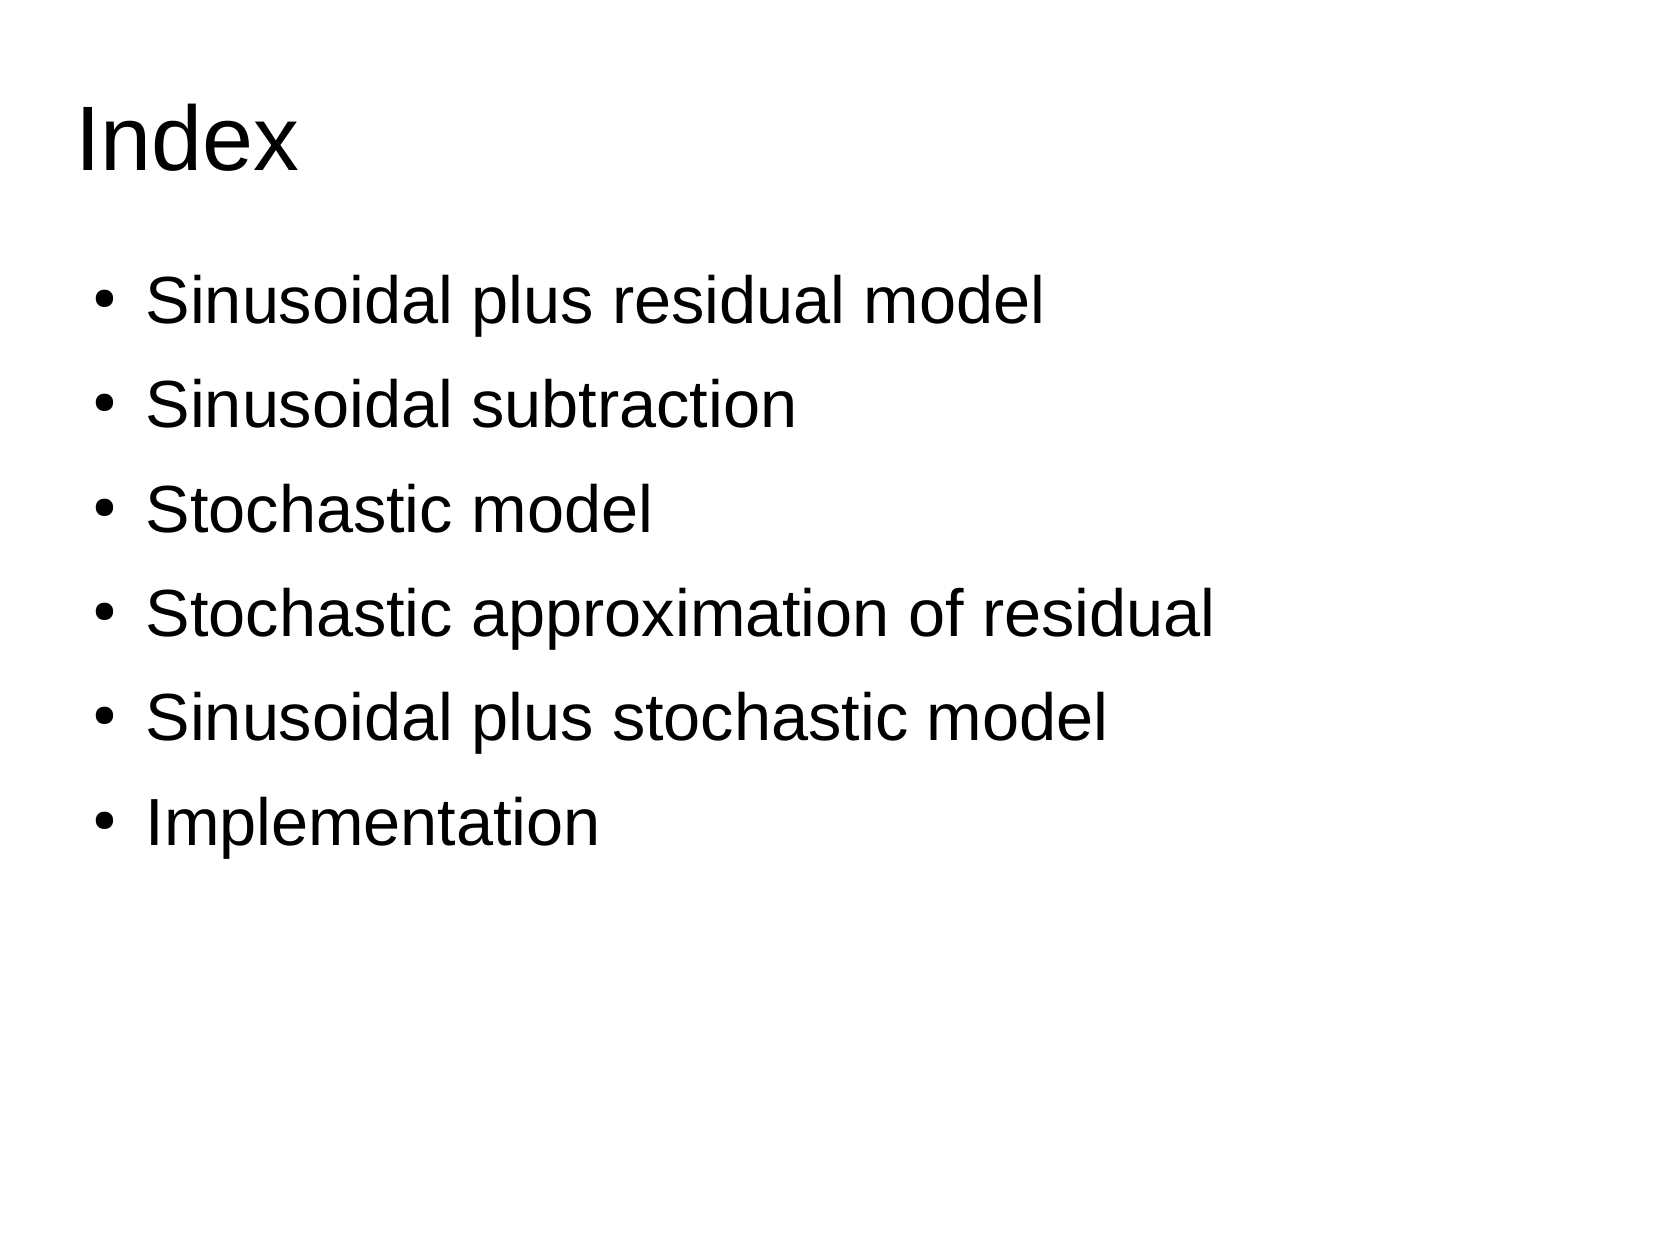

# Index
Sinusoidal plus residual model
Sinusoidal subtraction
Stochastic model
Stochastic approximation of residual
Sinusoidal plus stochastic model
Implementation